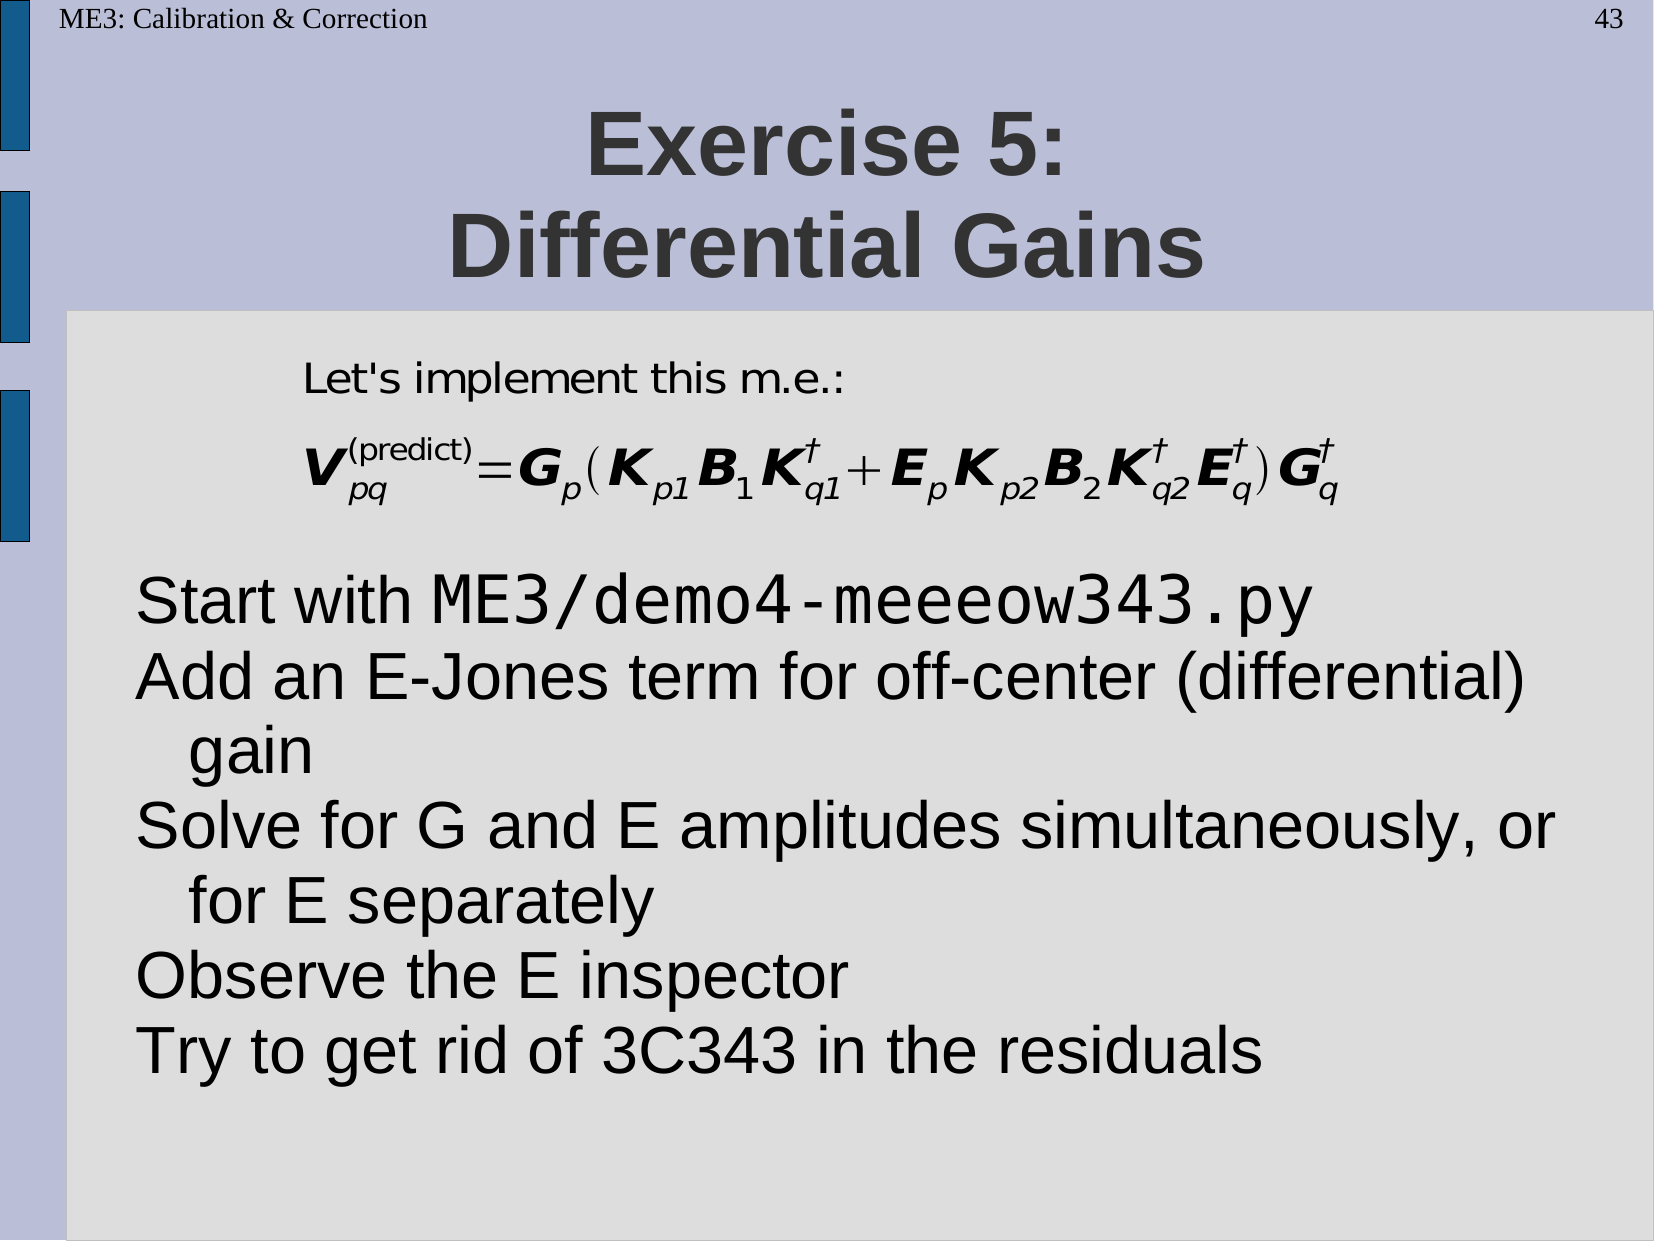

ME3: Calibration & Correction
43
# Exercise 5: Differential Gains
Start with ME3/demo4-meeeow343.py
Add an E-Jones term for off-center (differential) gain
Solve for G and E amplitudes simultaneously, or for E separately
Observe the E inspector
Try to get rid of 3C343 in the residuals